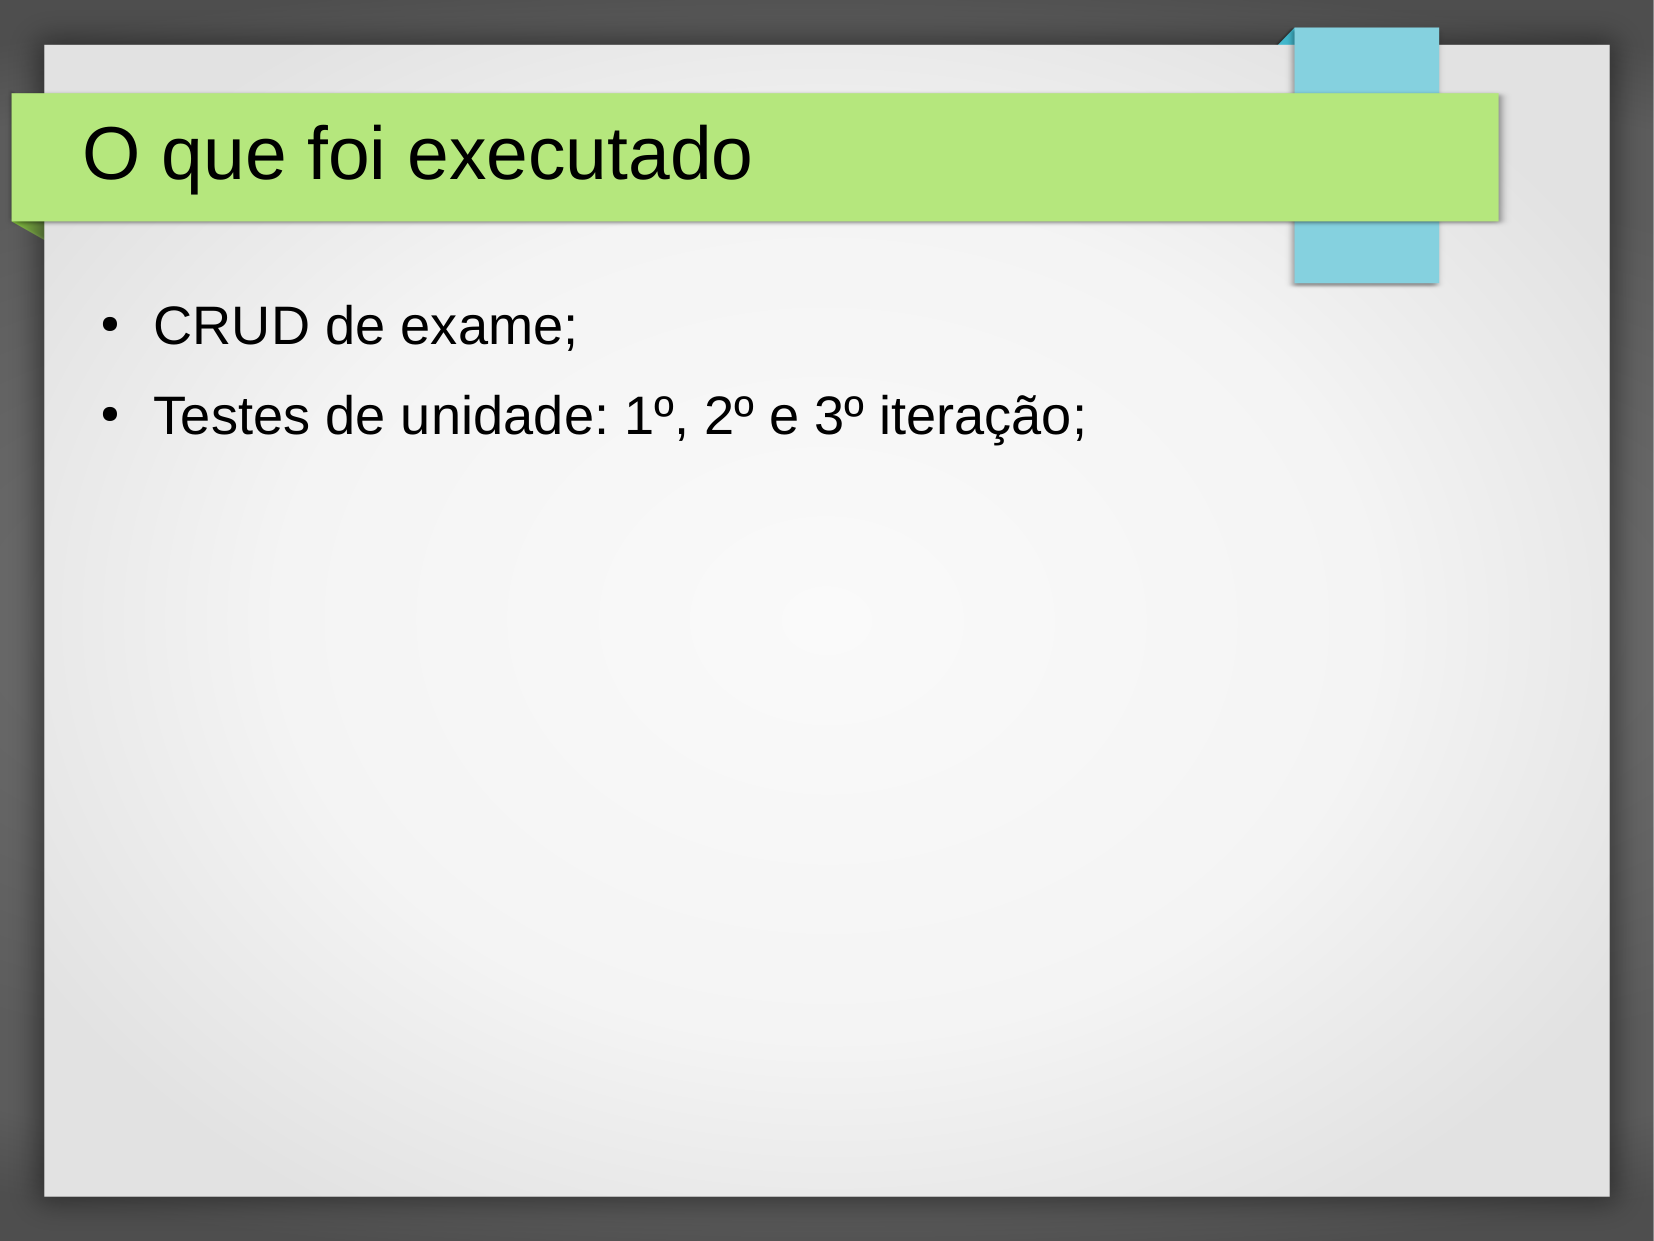

# O que foi executado
CRUD de exame;
Testes de unidade: 1º, 2º e 3º iteração;